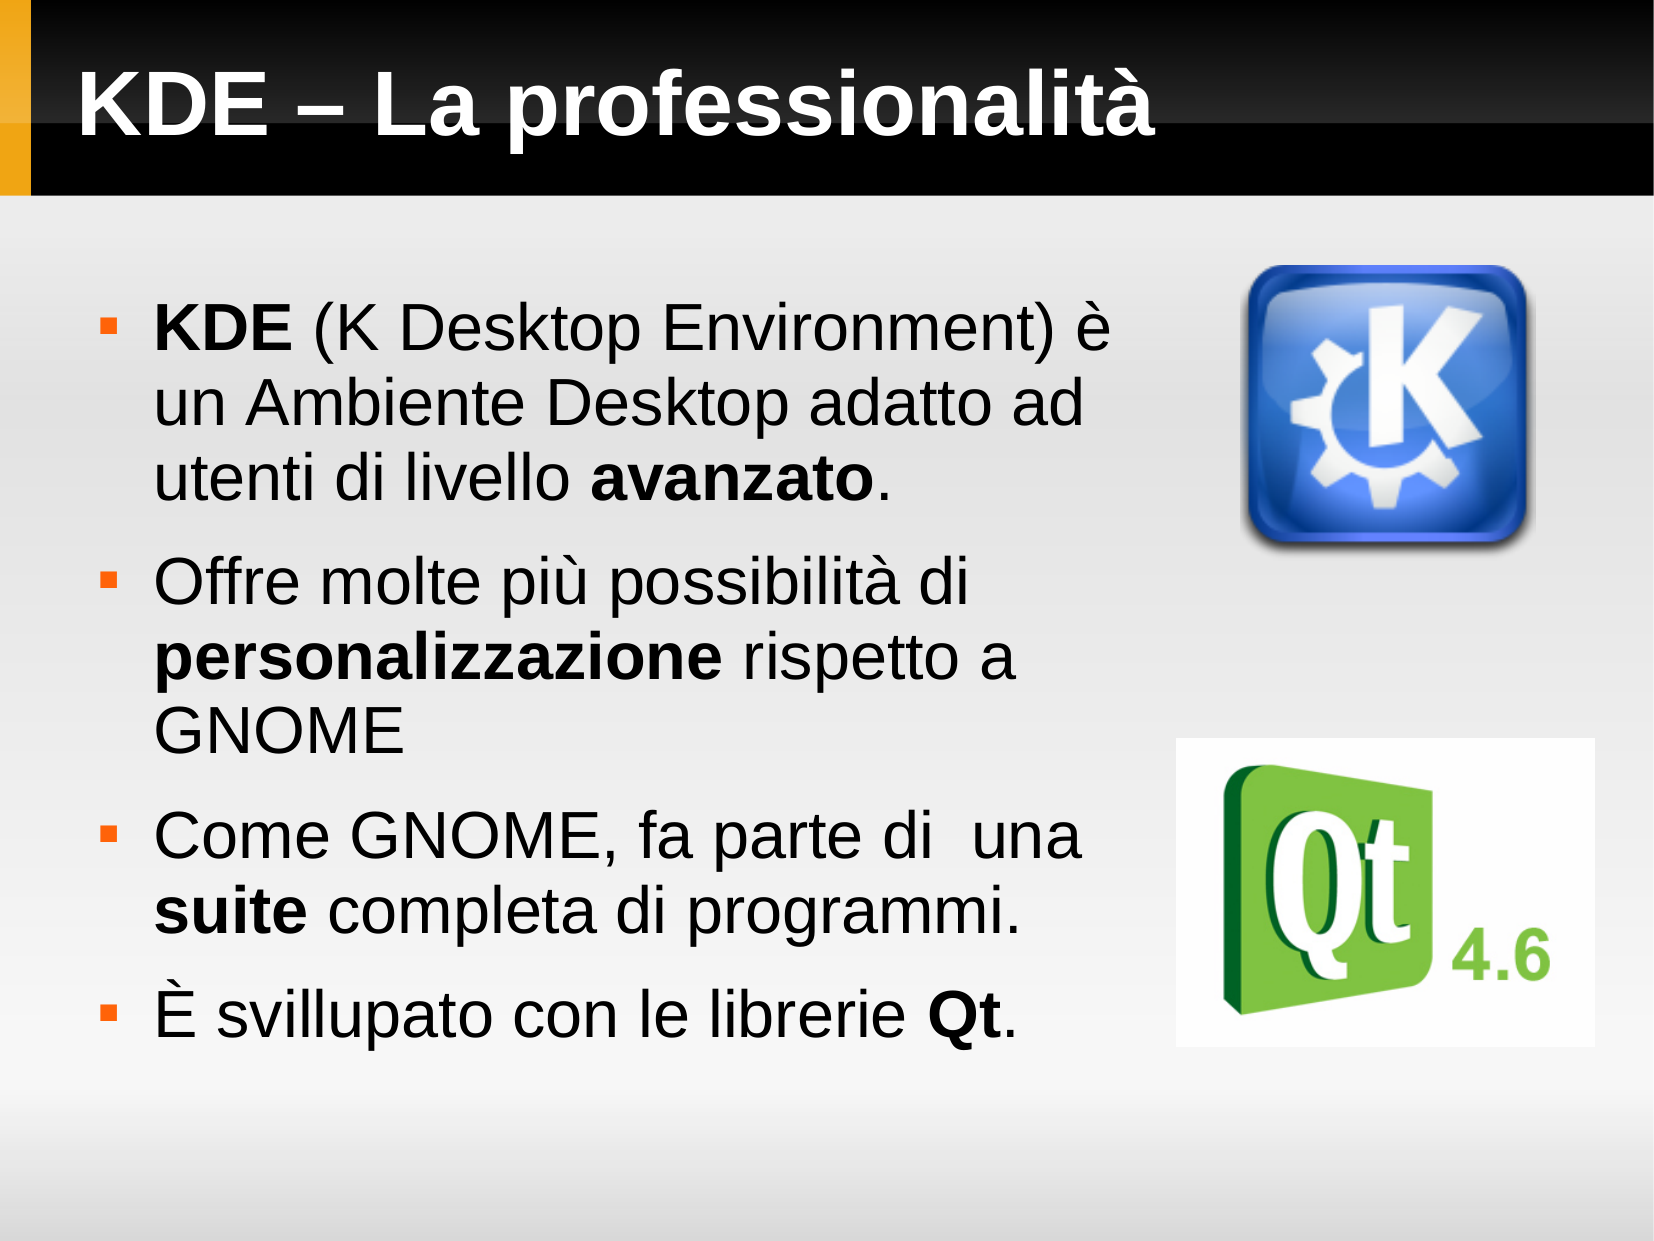

# KDE – La professionalità
KDE (K Desktop Environment) è un Ambiente Desktop adatto ad utenti di livello avanzato.
Offre molte più possibilità di personalizzazione rispetto a GNOME
Come GNOME, fa parte di una suite completa di programmi.
È svillupato con le librerie Qt.